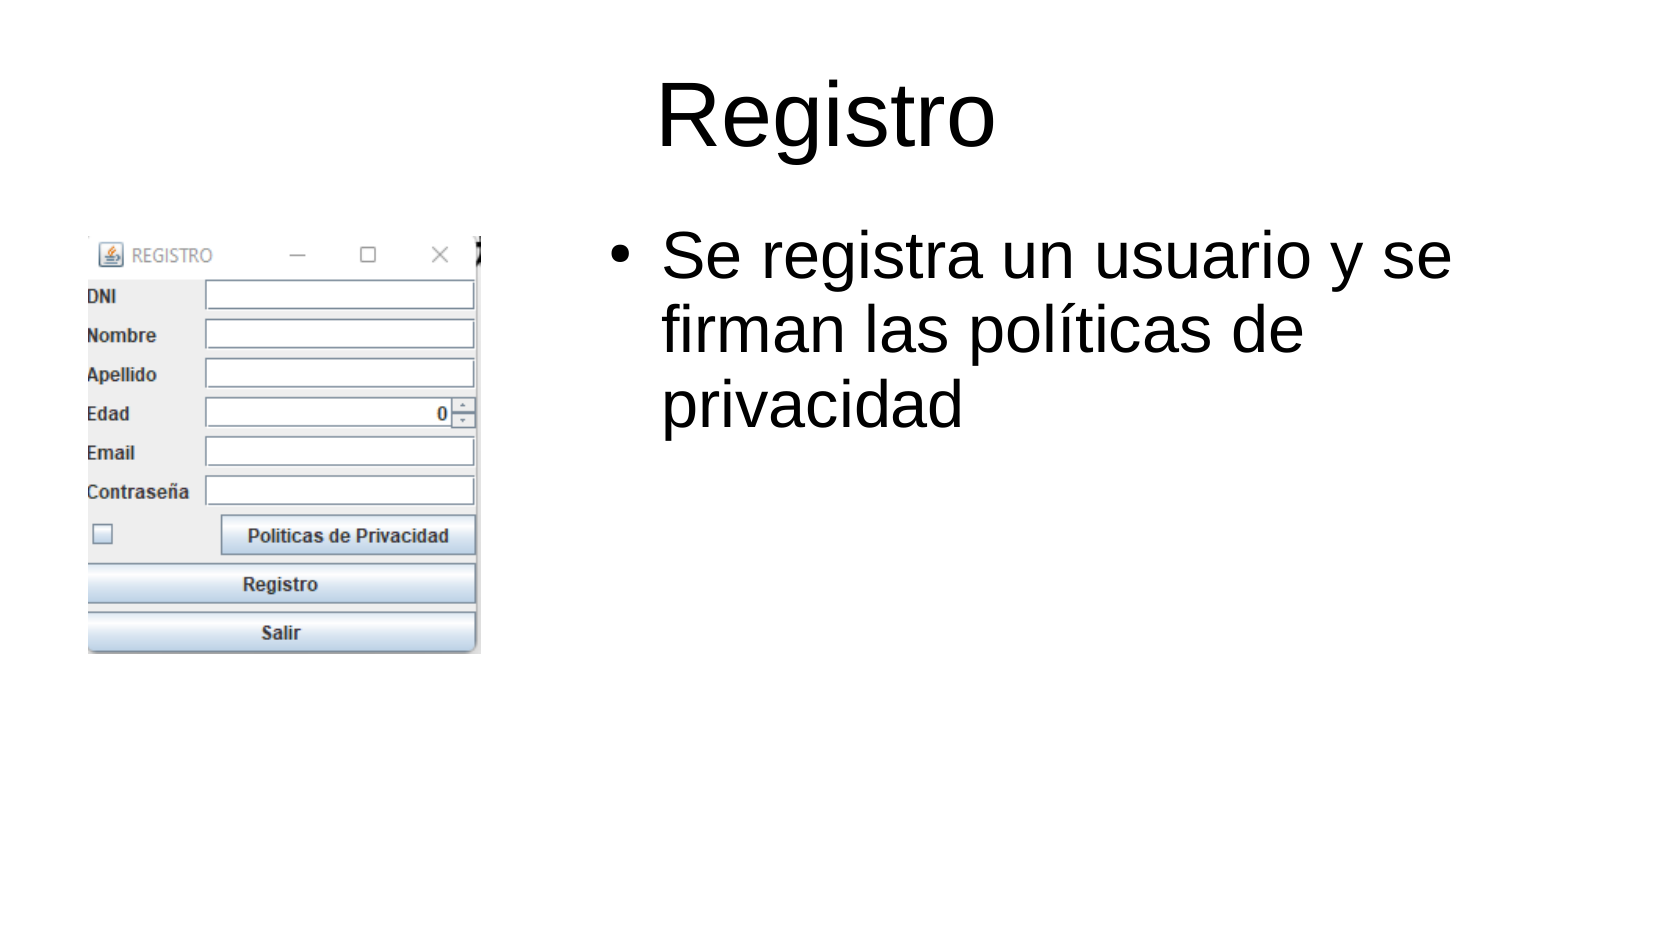

# Registro
Se registra un usuario y se firman las políticas de privacidad